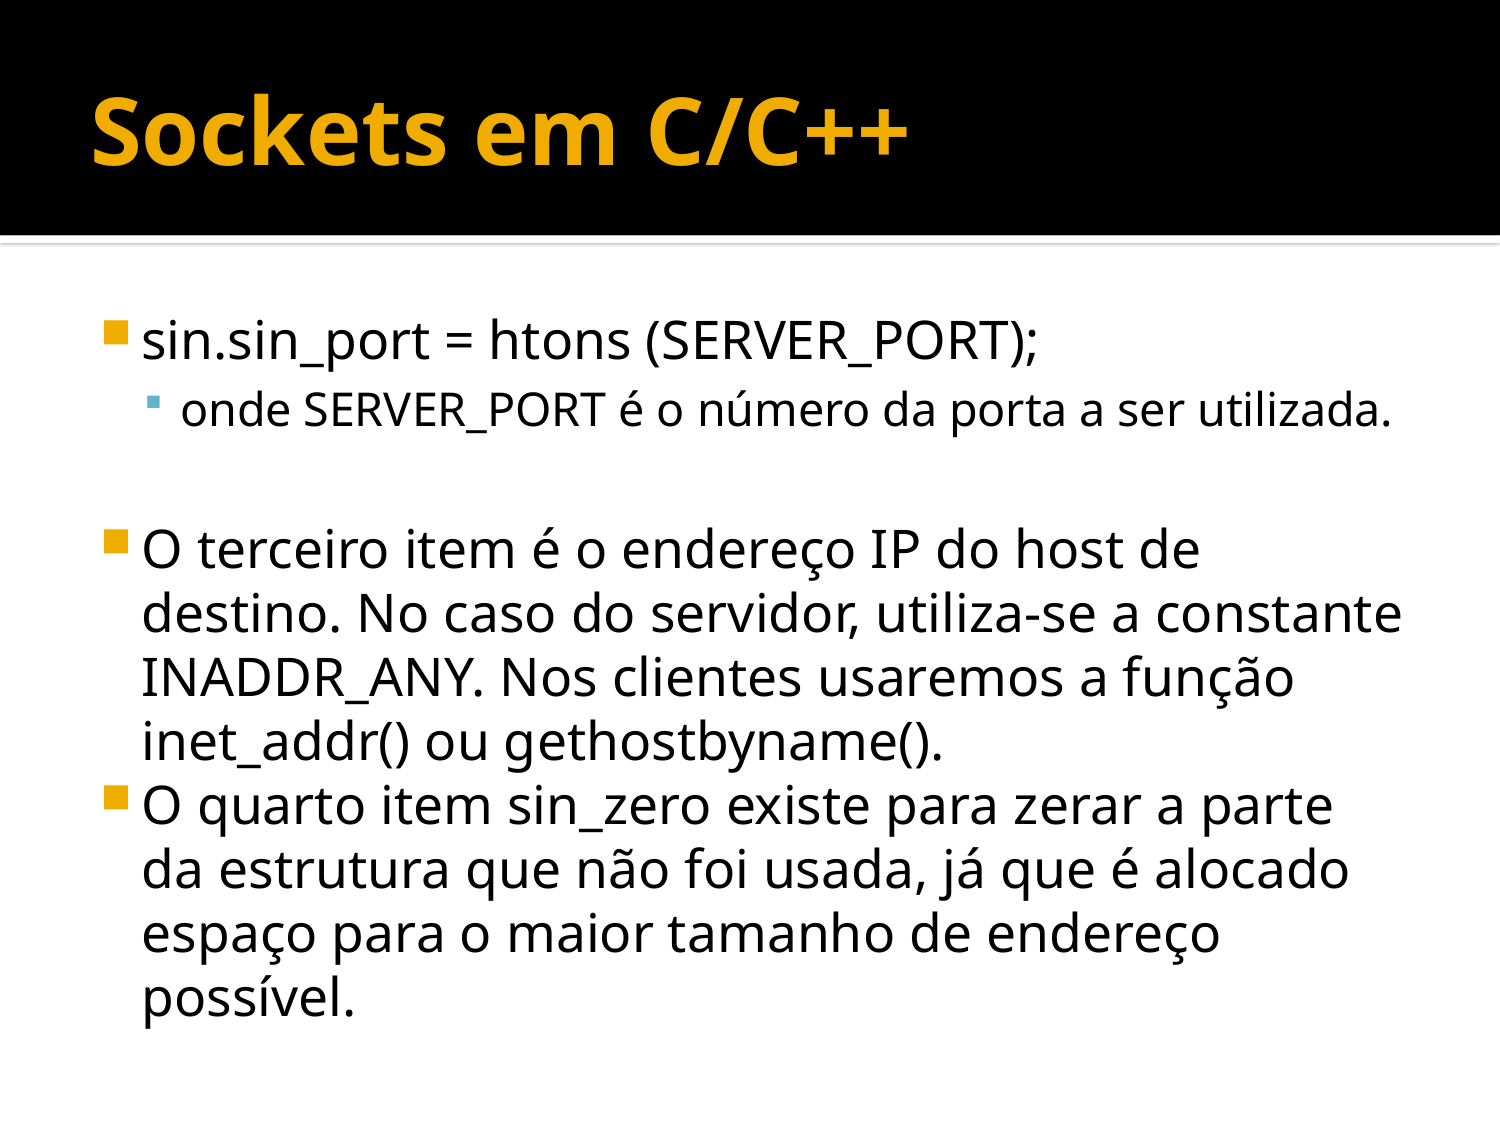

# Sockets em C/C++
sin.sin_port = htons (SERVER_PORT);
onde SERVER_PORT é o número da porta a ser utilizada.
O terceiro item é o endereço IP do host de destino. No caso do servidor, utiliza-se a constante INADDR_ANY. Nos clientes usaremos a função inet_addr() ou gethostbyname().
O quarto item sin_zero existe para zerar a parte da estrutura que não foi usada, já que é alocado espaço para o maior tamanho de endereço possível.